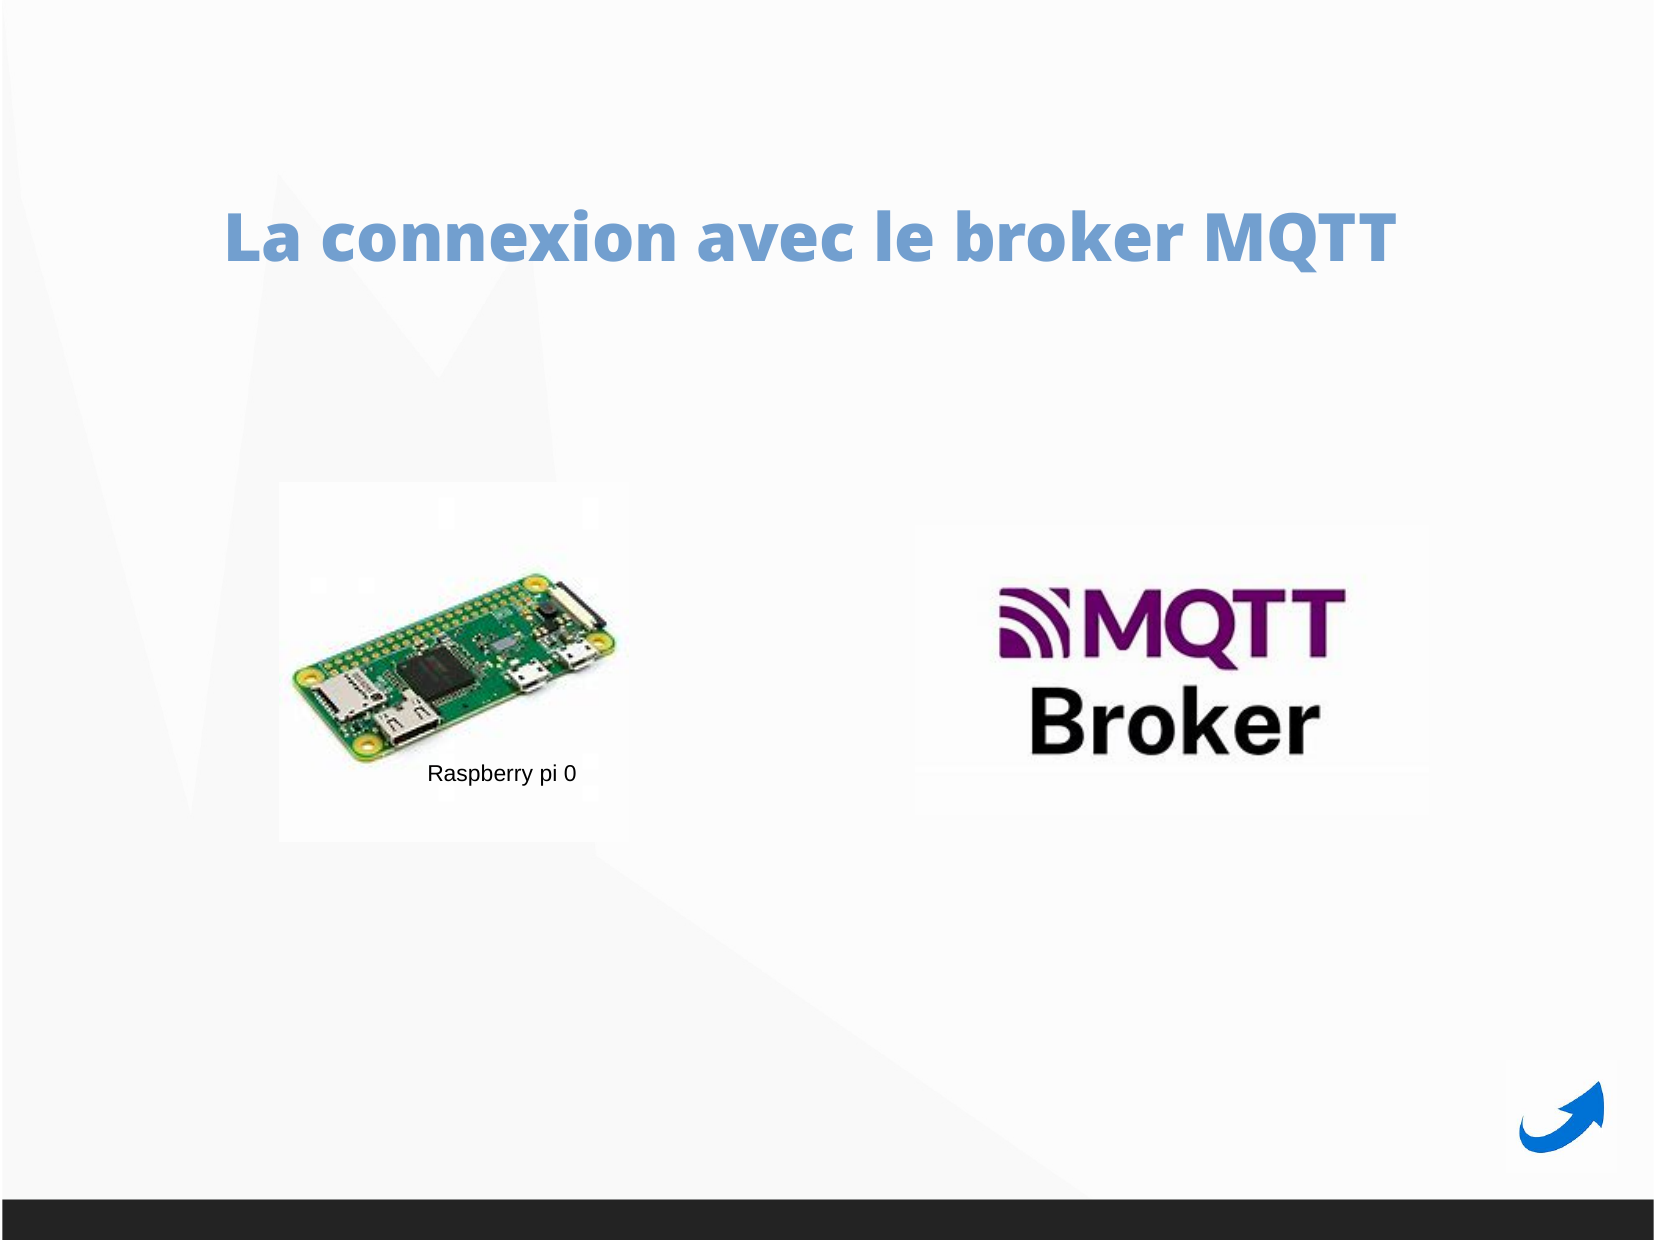

# La connexion avec le broker MQTT
Raspberry pi 0